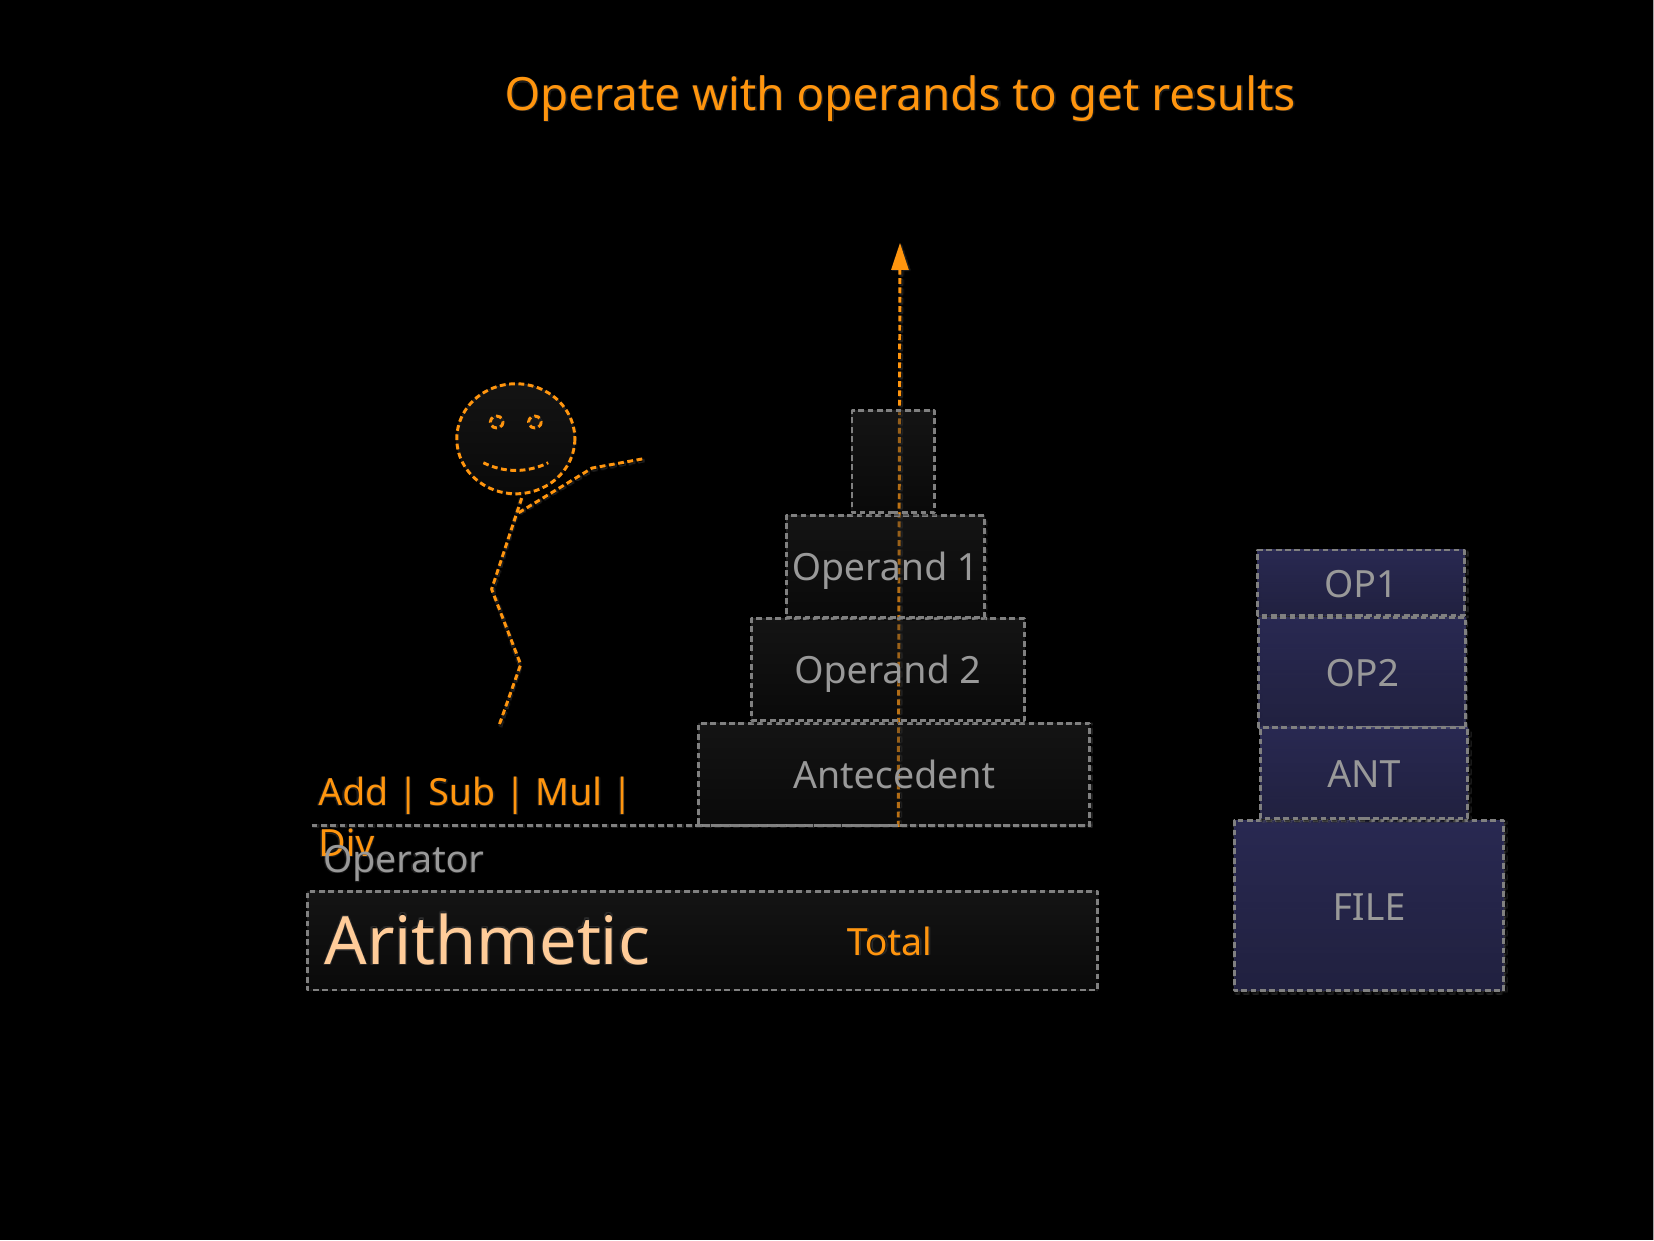

Operate with operands to get results
Operand 1
OP1
OP2
Operand 2
Antecedent
ANT
Add | Sub | Mul | Div
FILE
Operator
Arithmetic
Total